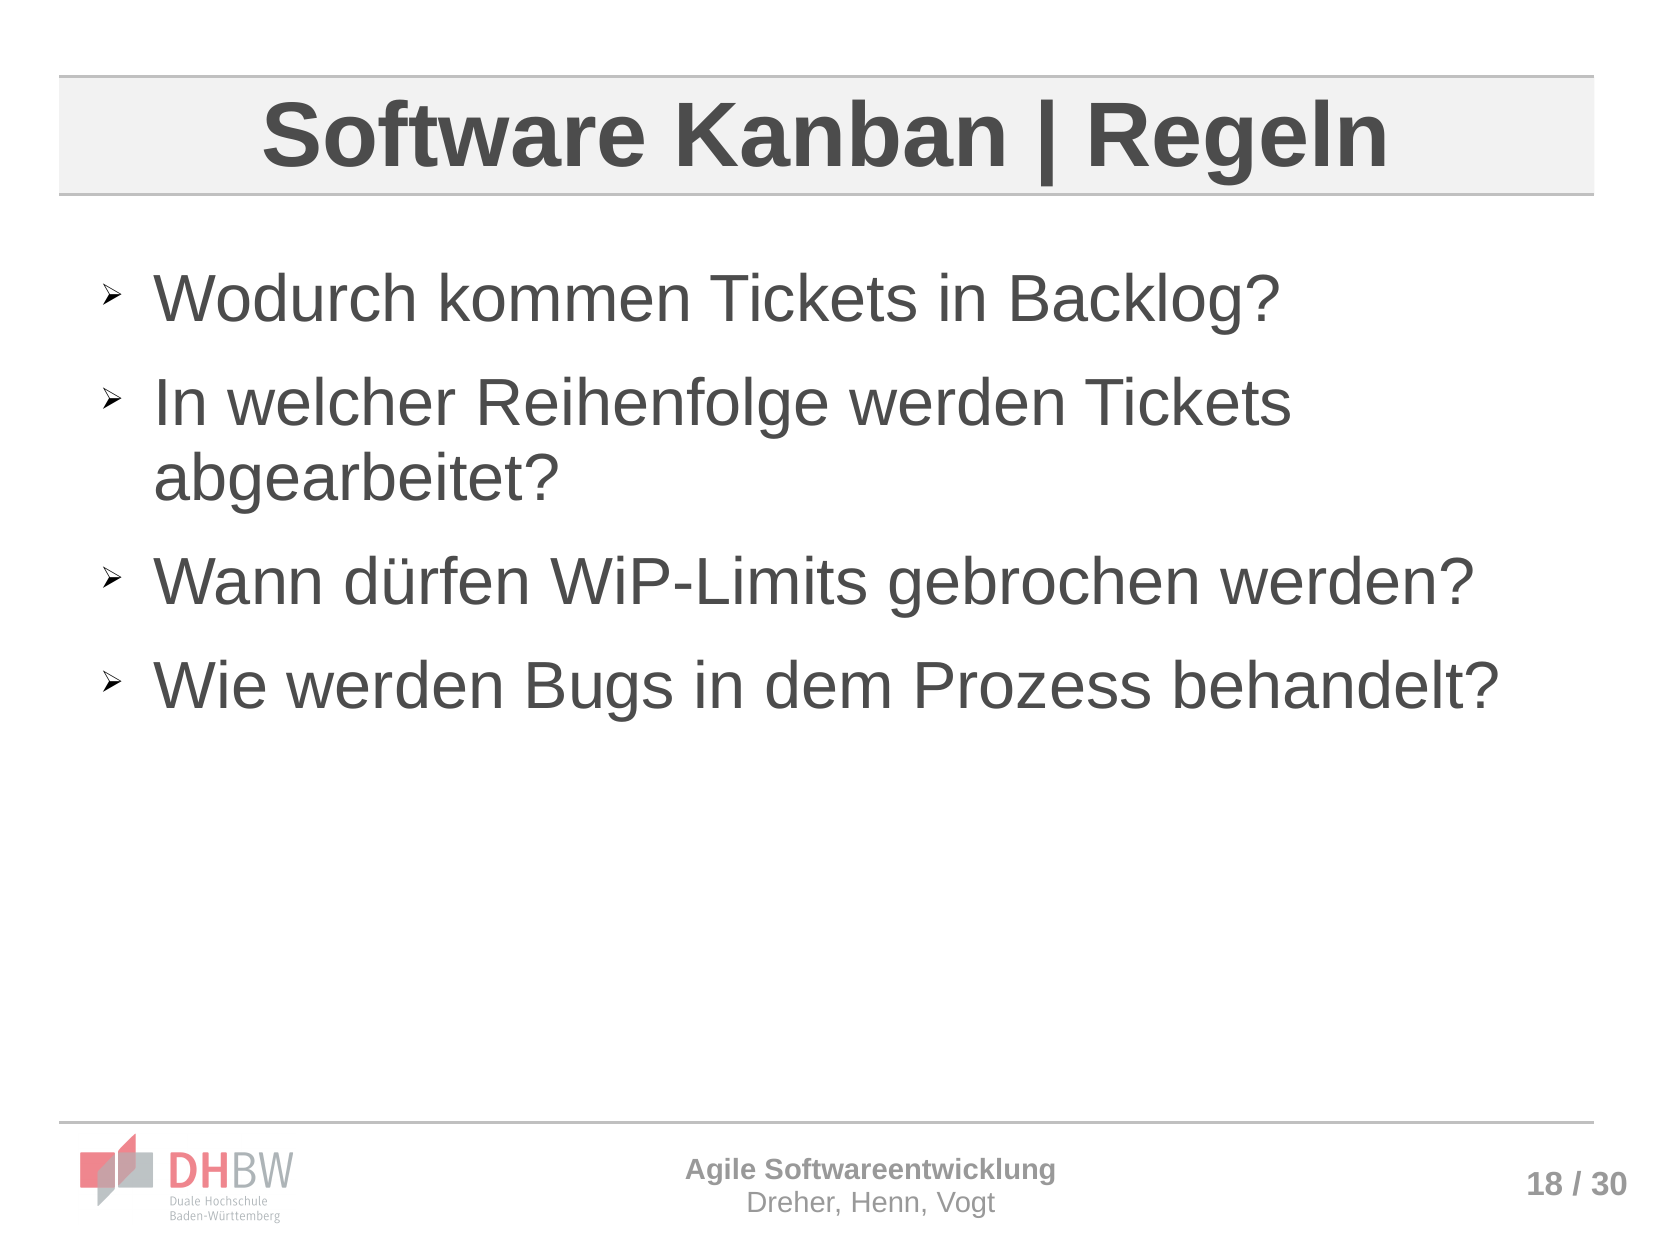

# Software Kanban | Regeln
Wodurch kommen Tickets in Backlog?
In welcher Reihenfolge werden Tickets abgearbeitet?
Wann dürfen WiP-Limits gebrochen werden?
Wie werden Bugs in dem Prozess behandelt?